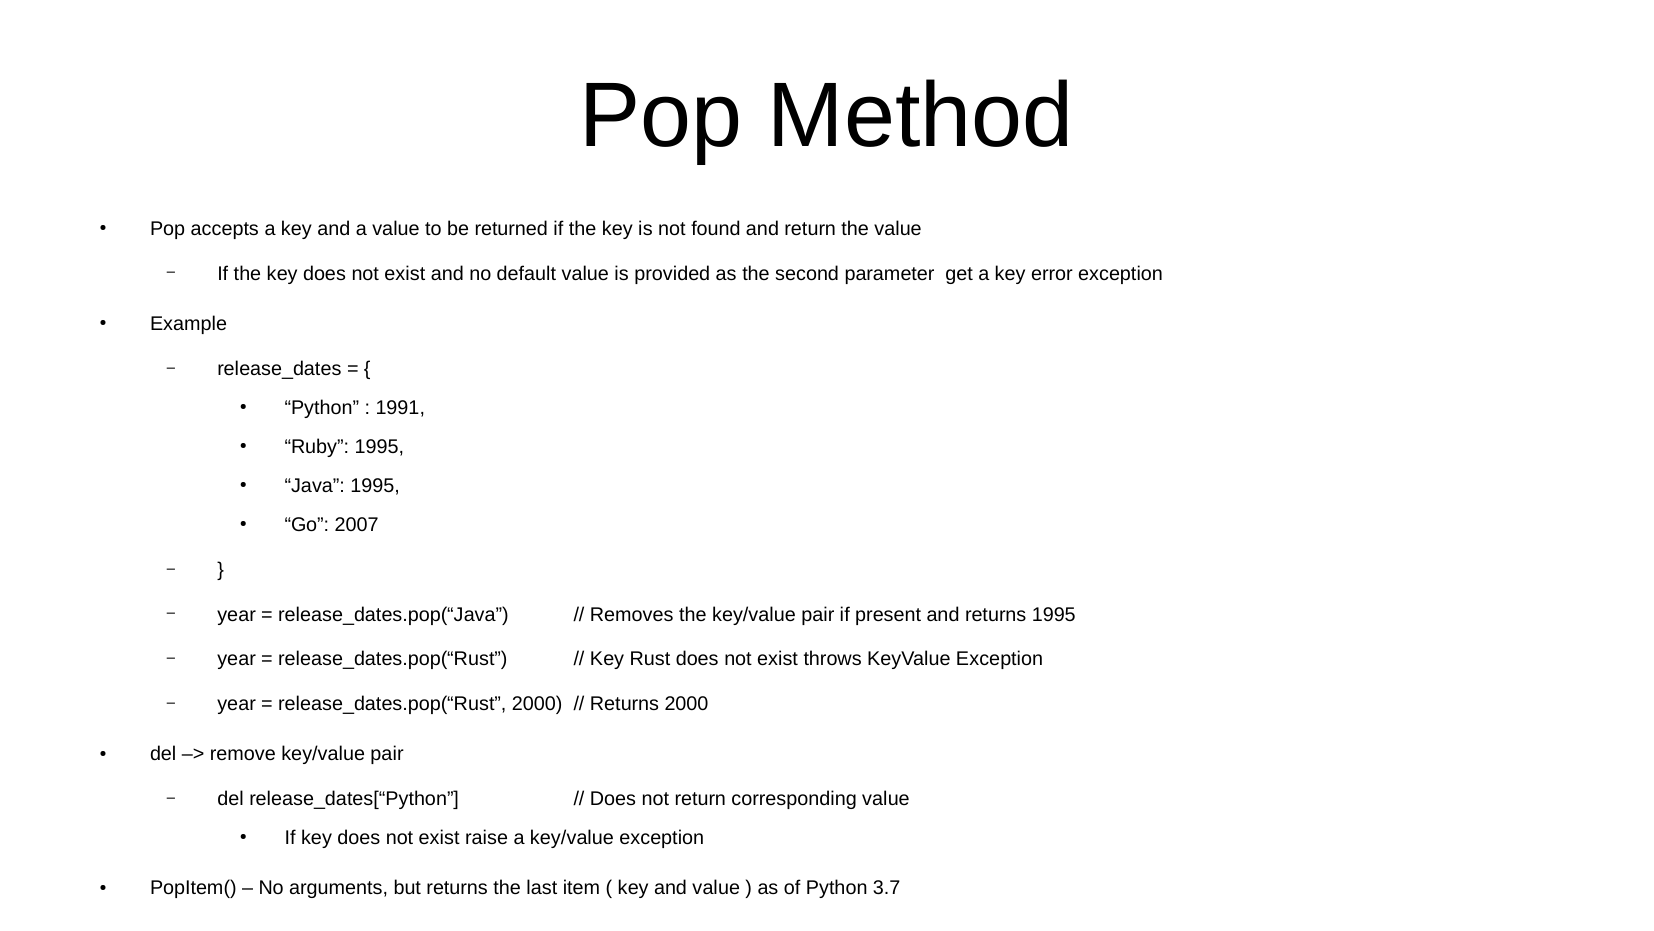

# Pop Method
Pop accepts a key and a value to be returned if the key is not found and return the value
If the key does not exist and no default value is provided as the second parameter get a key error exception
Example
release_dates = {
“Python” : 1991,
“Ruby”: 1995,
“Java”: 1995,
“Go”: 2007
}
year = release_dates.pop(“Java”)			// Removes the key/value pair if present and returns 1995
year = release_dates.pop(“Rust”)			// Key Rust does not exist throws KeyValue Exception
year = release_dates.pop(“Rust”, 2000)			// Returns 2000
del –> remove key/value pair
del release_dates[“Python”]				// Does not return corresponding value
If key does not exist raise a key/value exception
PopItem() – No arguments, but returns the last item ( key and value ) as of Python 3.7